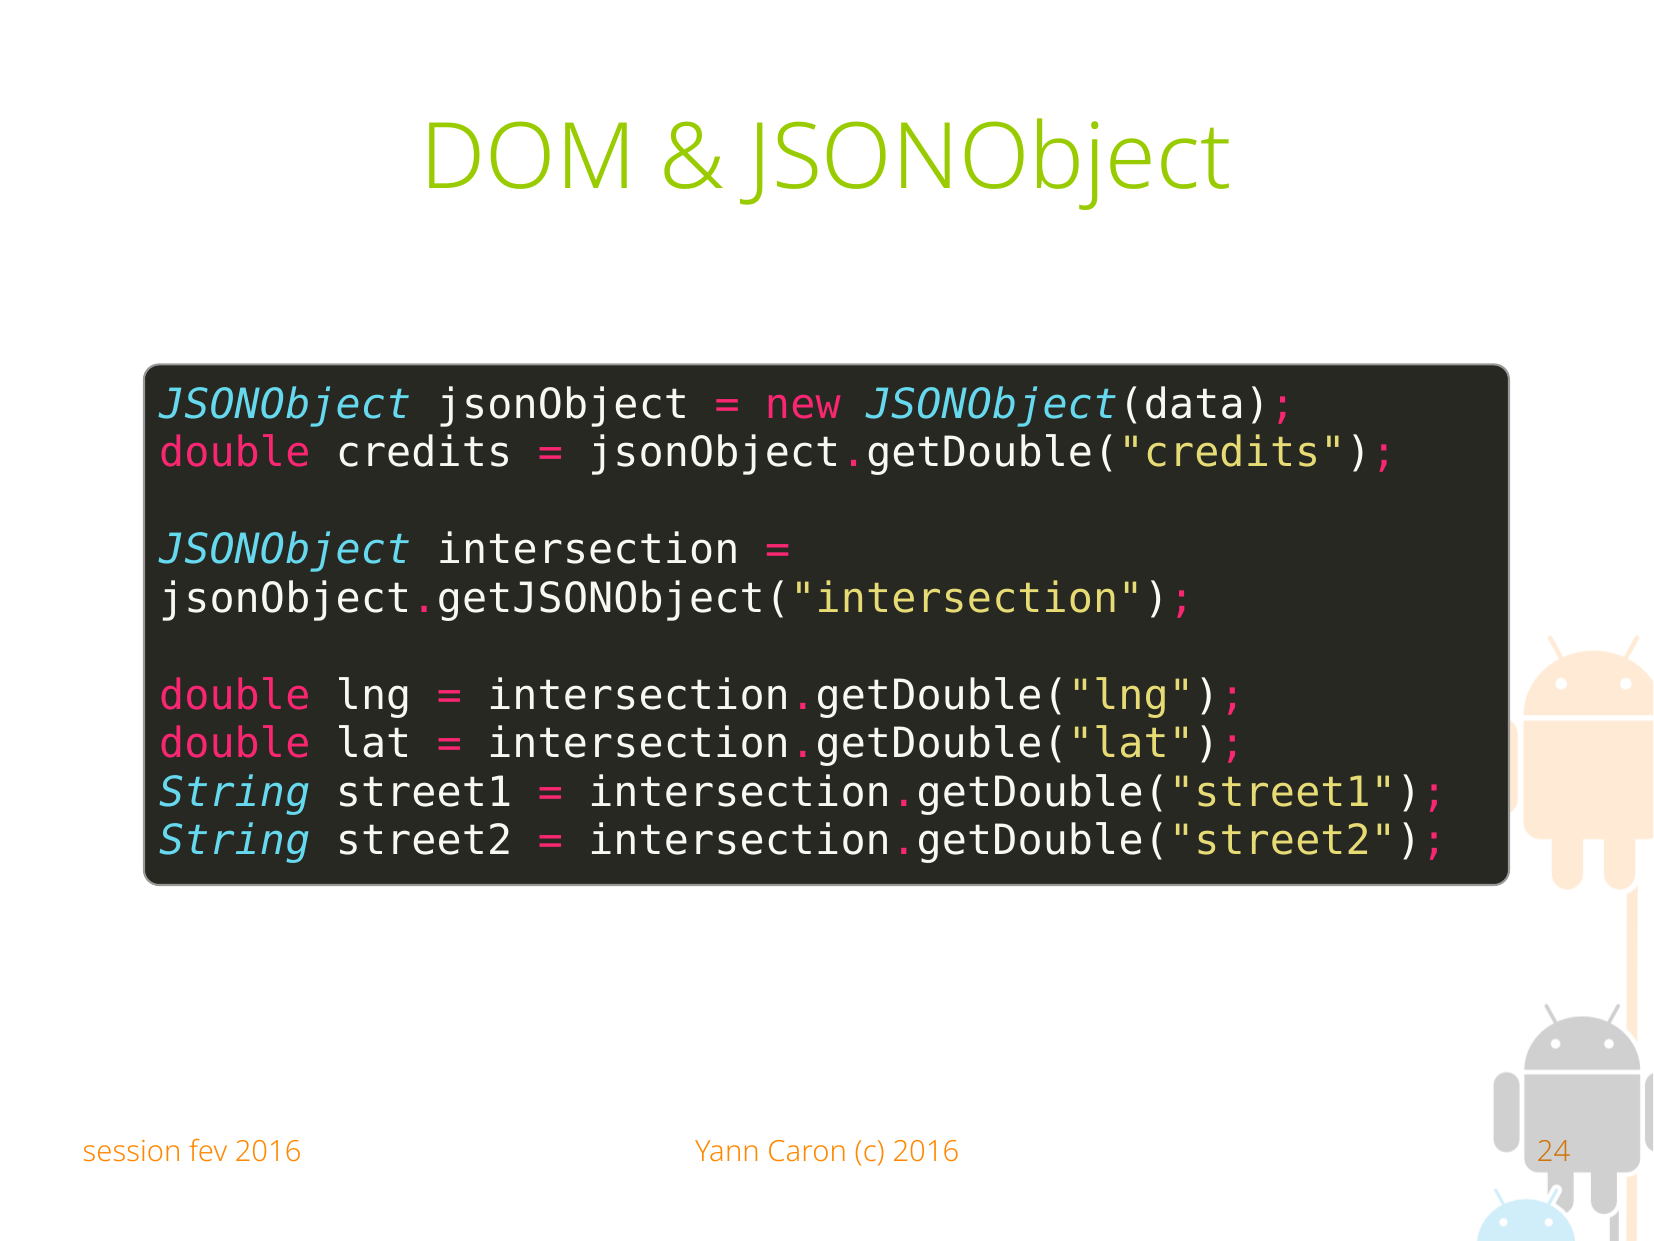

# DOM & JSONObject
JSONObject jsonObject = new JSONObject(data);
double credits = jsonObject.getDouble("credits");
JSONObject intersection = jsonObject.getJSONObject("intersection");
double lng = intersection.getDouble("lng");
double lat = intersection.getDouble("lat");
String street1 = intersection.getDouble("street1");
String street2 = intersection.getDouble("street2");
session fev 2016
Yann Caron (c) 2016
24